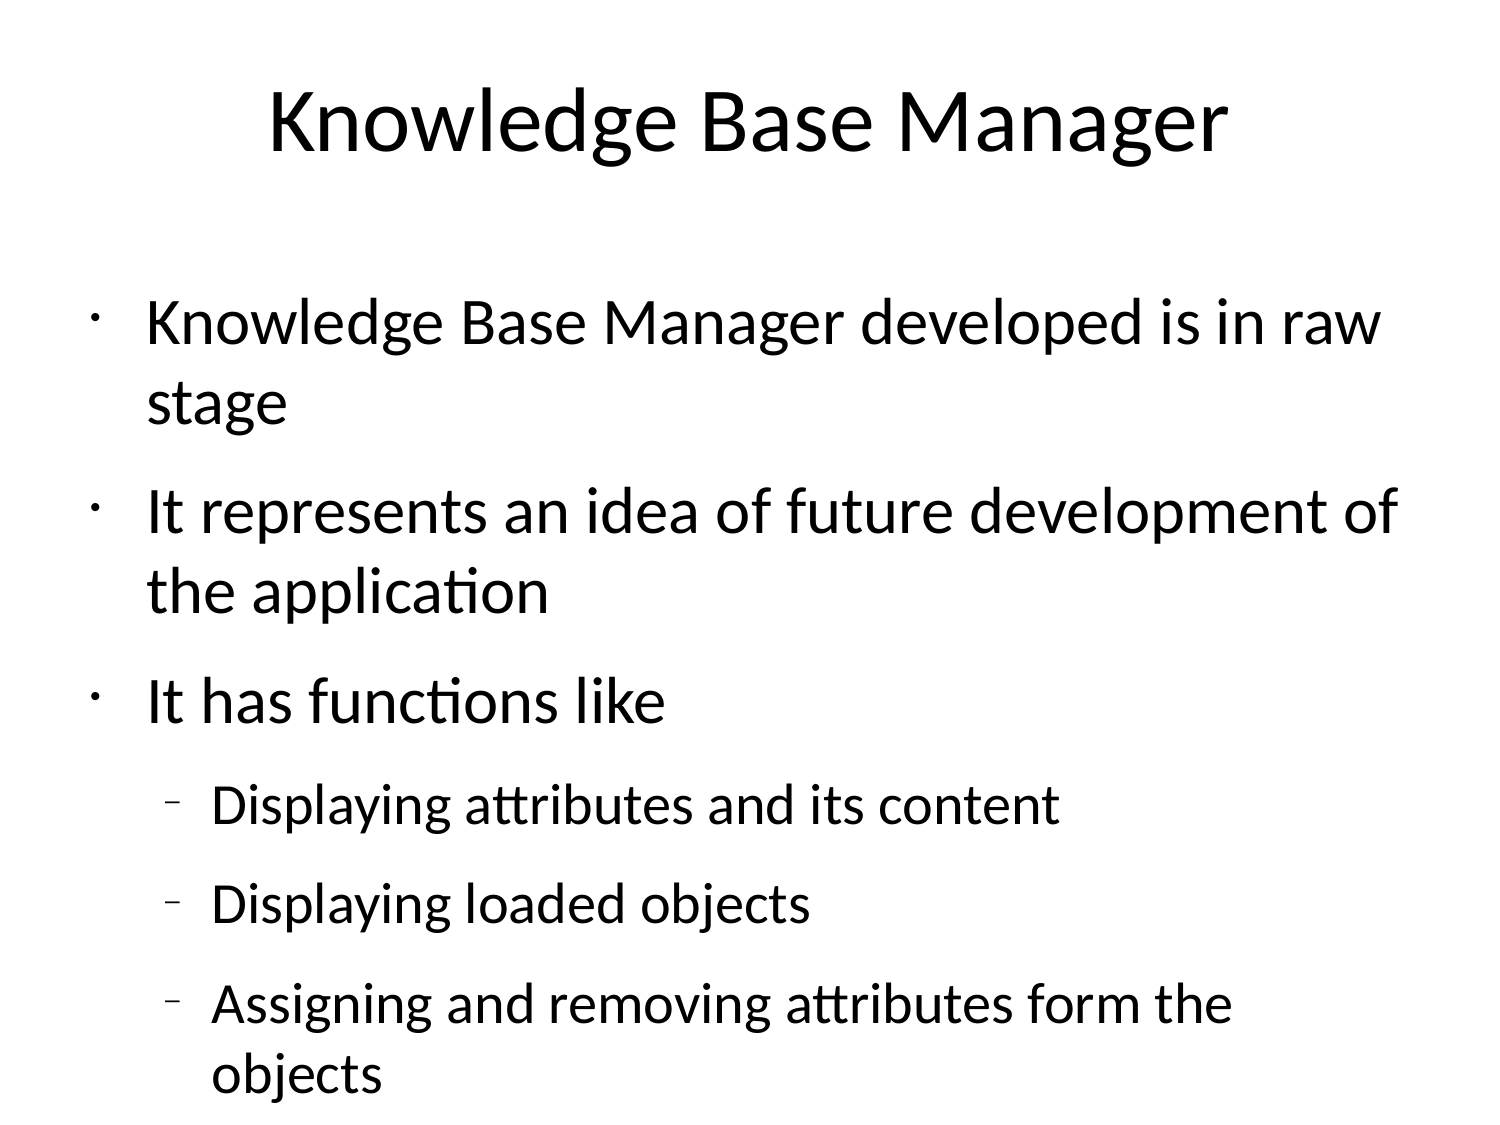

# Knowledge Base Manager
Knowledge Base Manager developed is in raw stage
It represents an idea of future development of the application
It has functions like
Displaying attributes and its content
Displaying loaded objects
Assigning and removing attributes form the objects